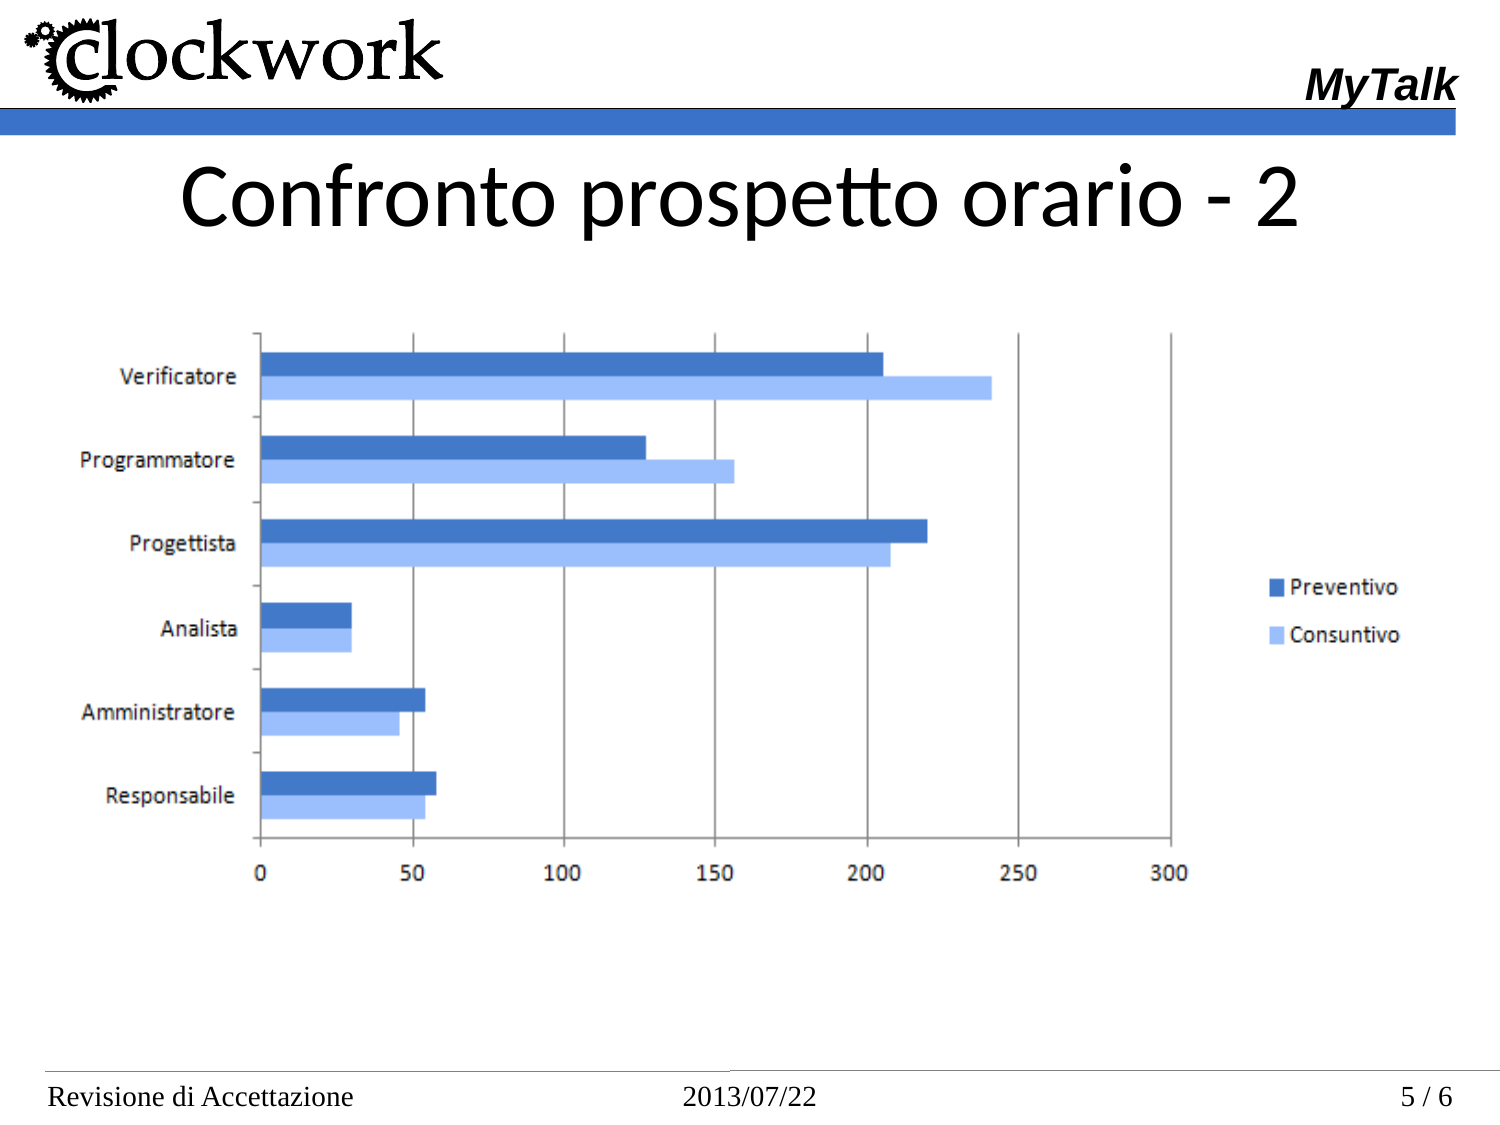

Confronto prospetto orario - 2
Revisione di Accettazione
2013/07/22
5